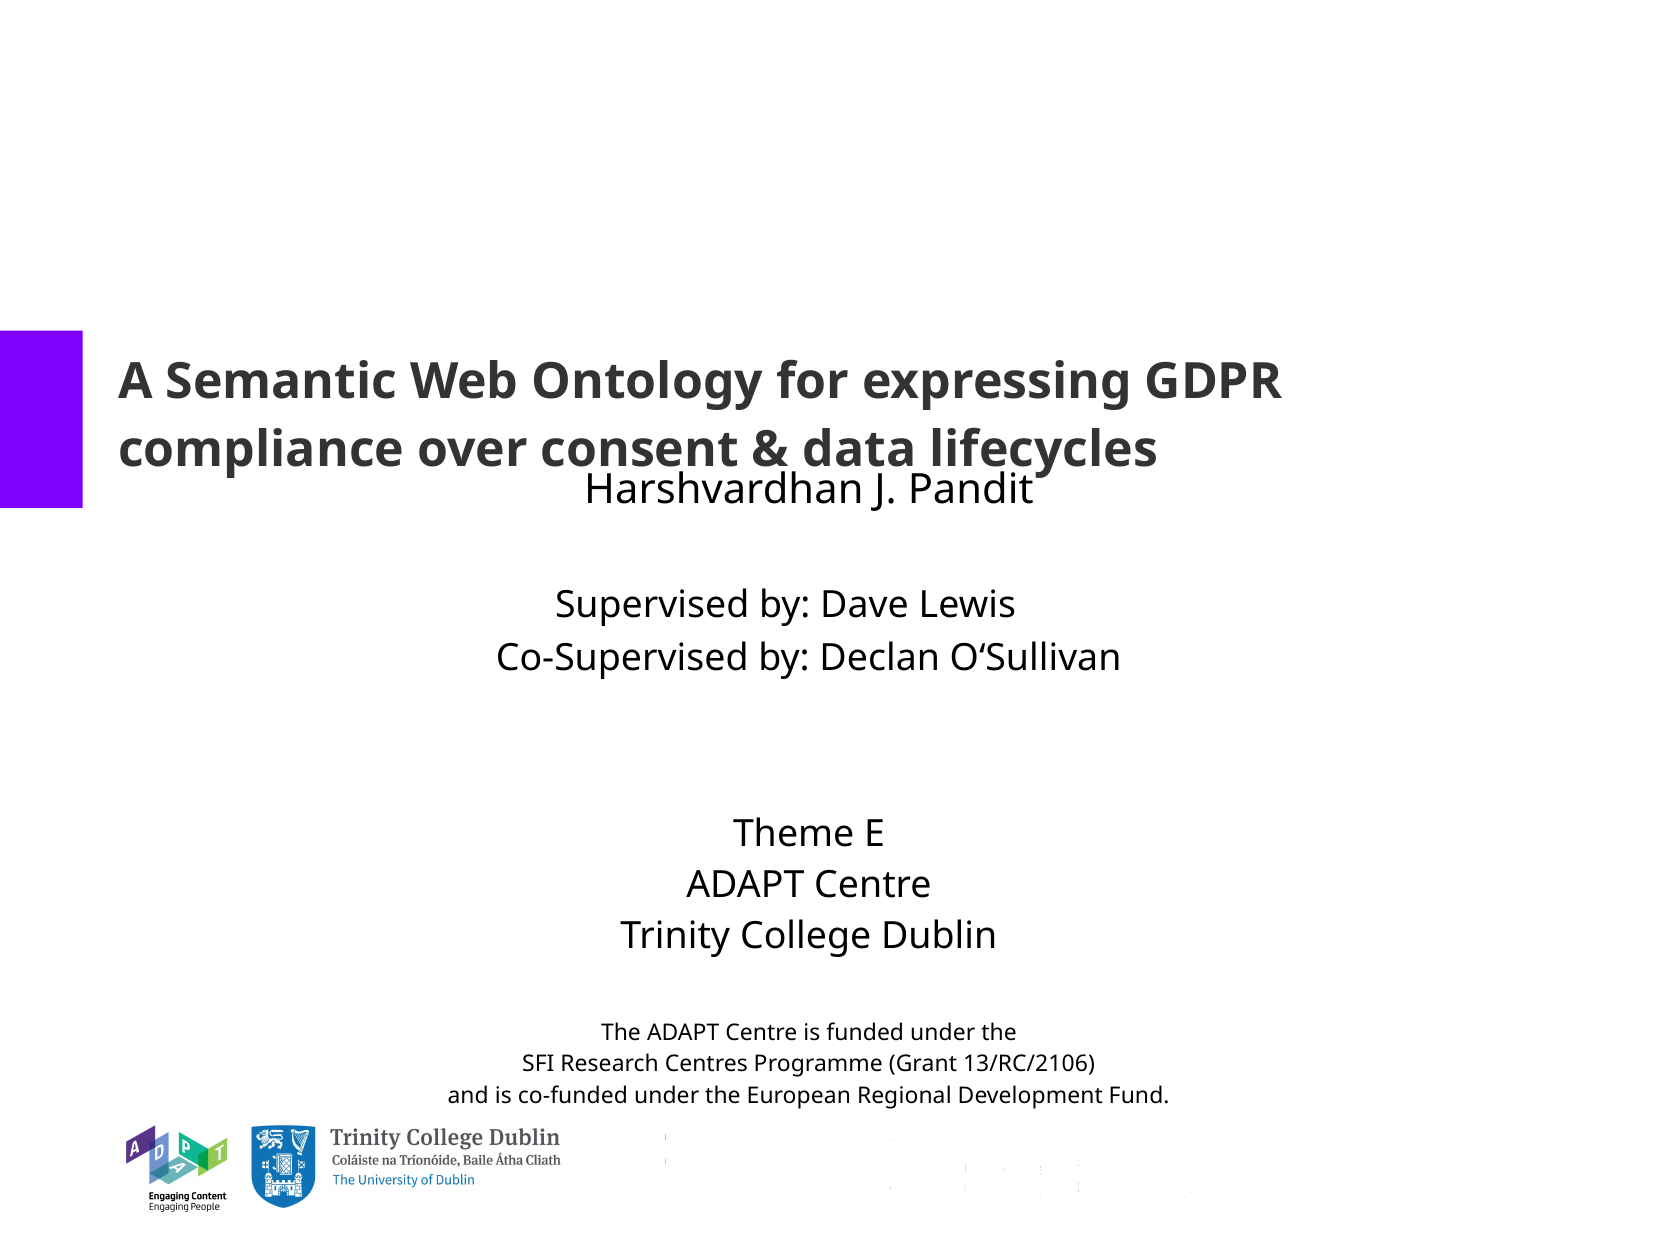

# A Semantic Web Ontology for expressing GDPR compliance over consent & data lifecycles
Harshvardhan J. Pandit
 Supervised by: Dave Lewis
Co-Supervised by: Declan O‘Sullivan
Theme E
ADAPT Centre
Trinity College Dublin
The ADAPT Centre is funded under the
SFI Research Centres Programme (Grant 13/RC/2106)
and is co-funded under the European Regional Development Fund.